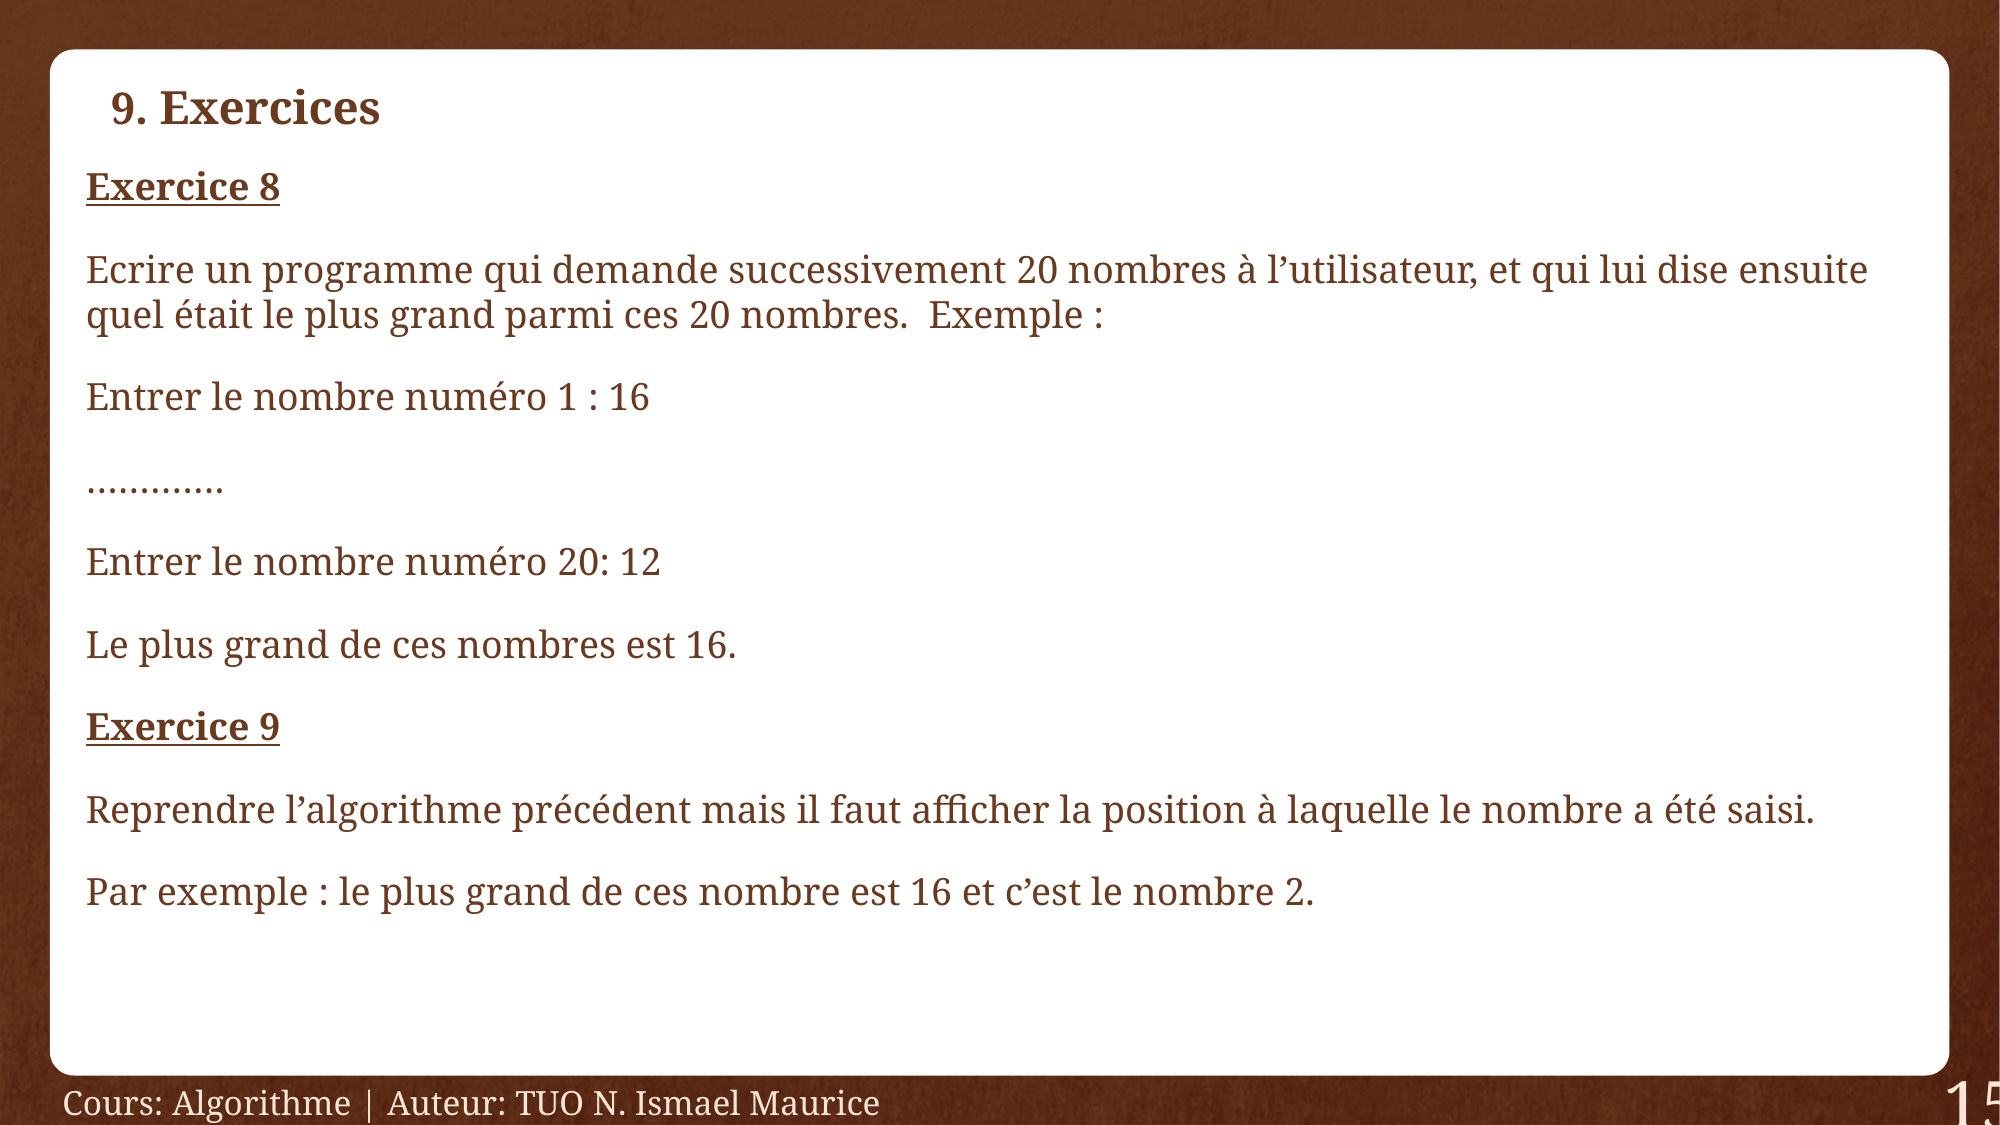

9. Exercices
# Exercice 8
Ecrire un programme qui demande successivement 20 nombres à l’utilisateur, et qui lui dise ensuite quel était le plus grand parmi ces 20 nombres. Exemple :
Entrer le nombre numéro 1 : 16
………….
Entrer le nombre numéro 20: 12
Le plus grand de ces nombres est 16.
Exercice 9
Reprendre l’algorithme précédent mais il faut afficher la position à laquelle le nombre a été saisi.
Par exemple : le plus grand de ces nombre est 16 et c’est le nombre 2.
Cours: Algorithme | Auteur: TUO N. Ismael Maurice